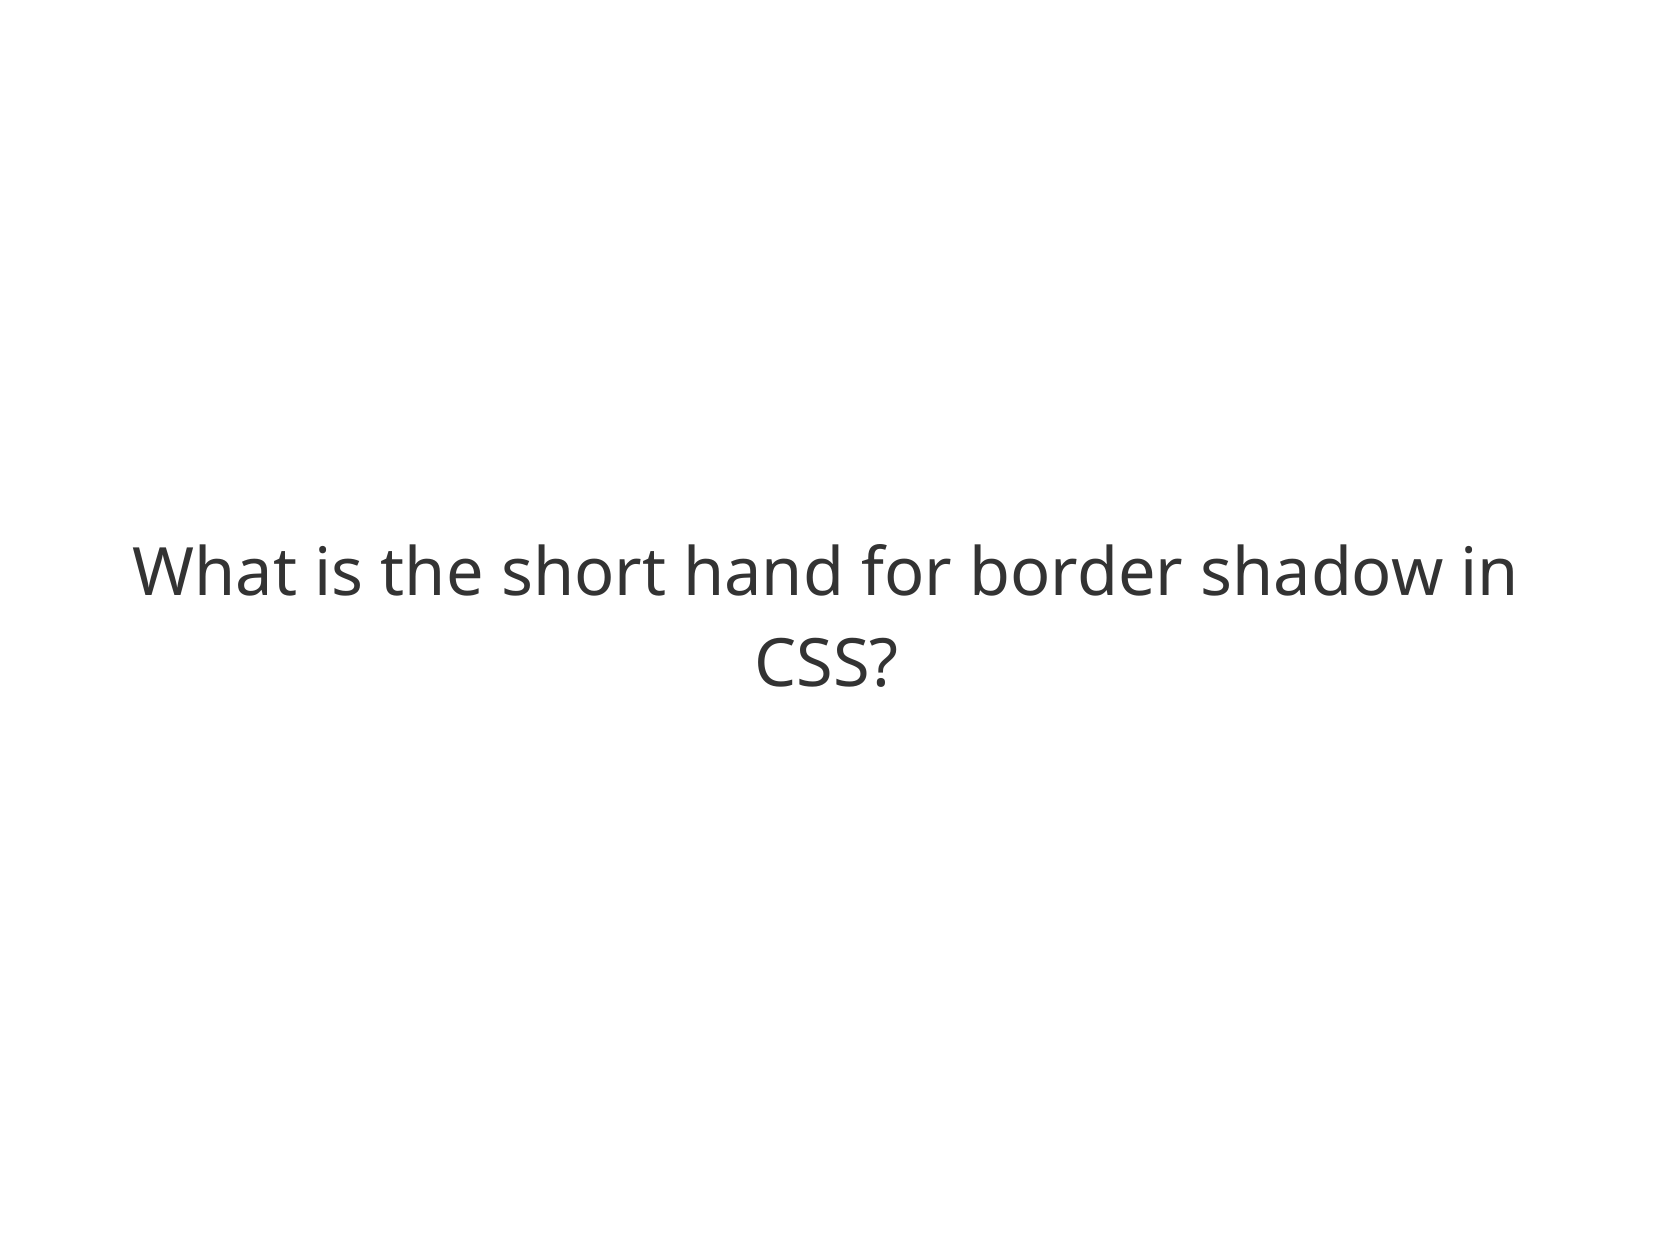

# What is the short hand for border shadow in CSS?